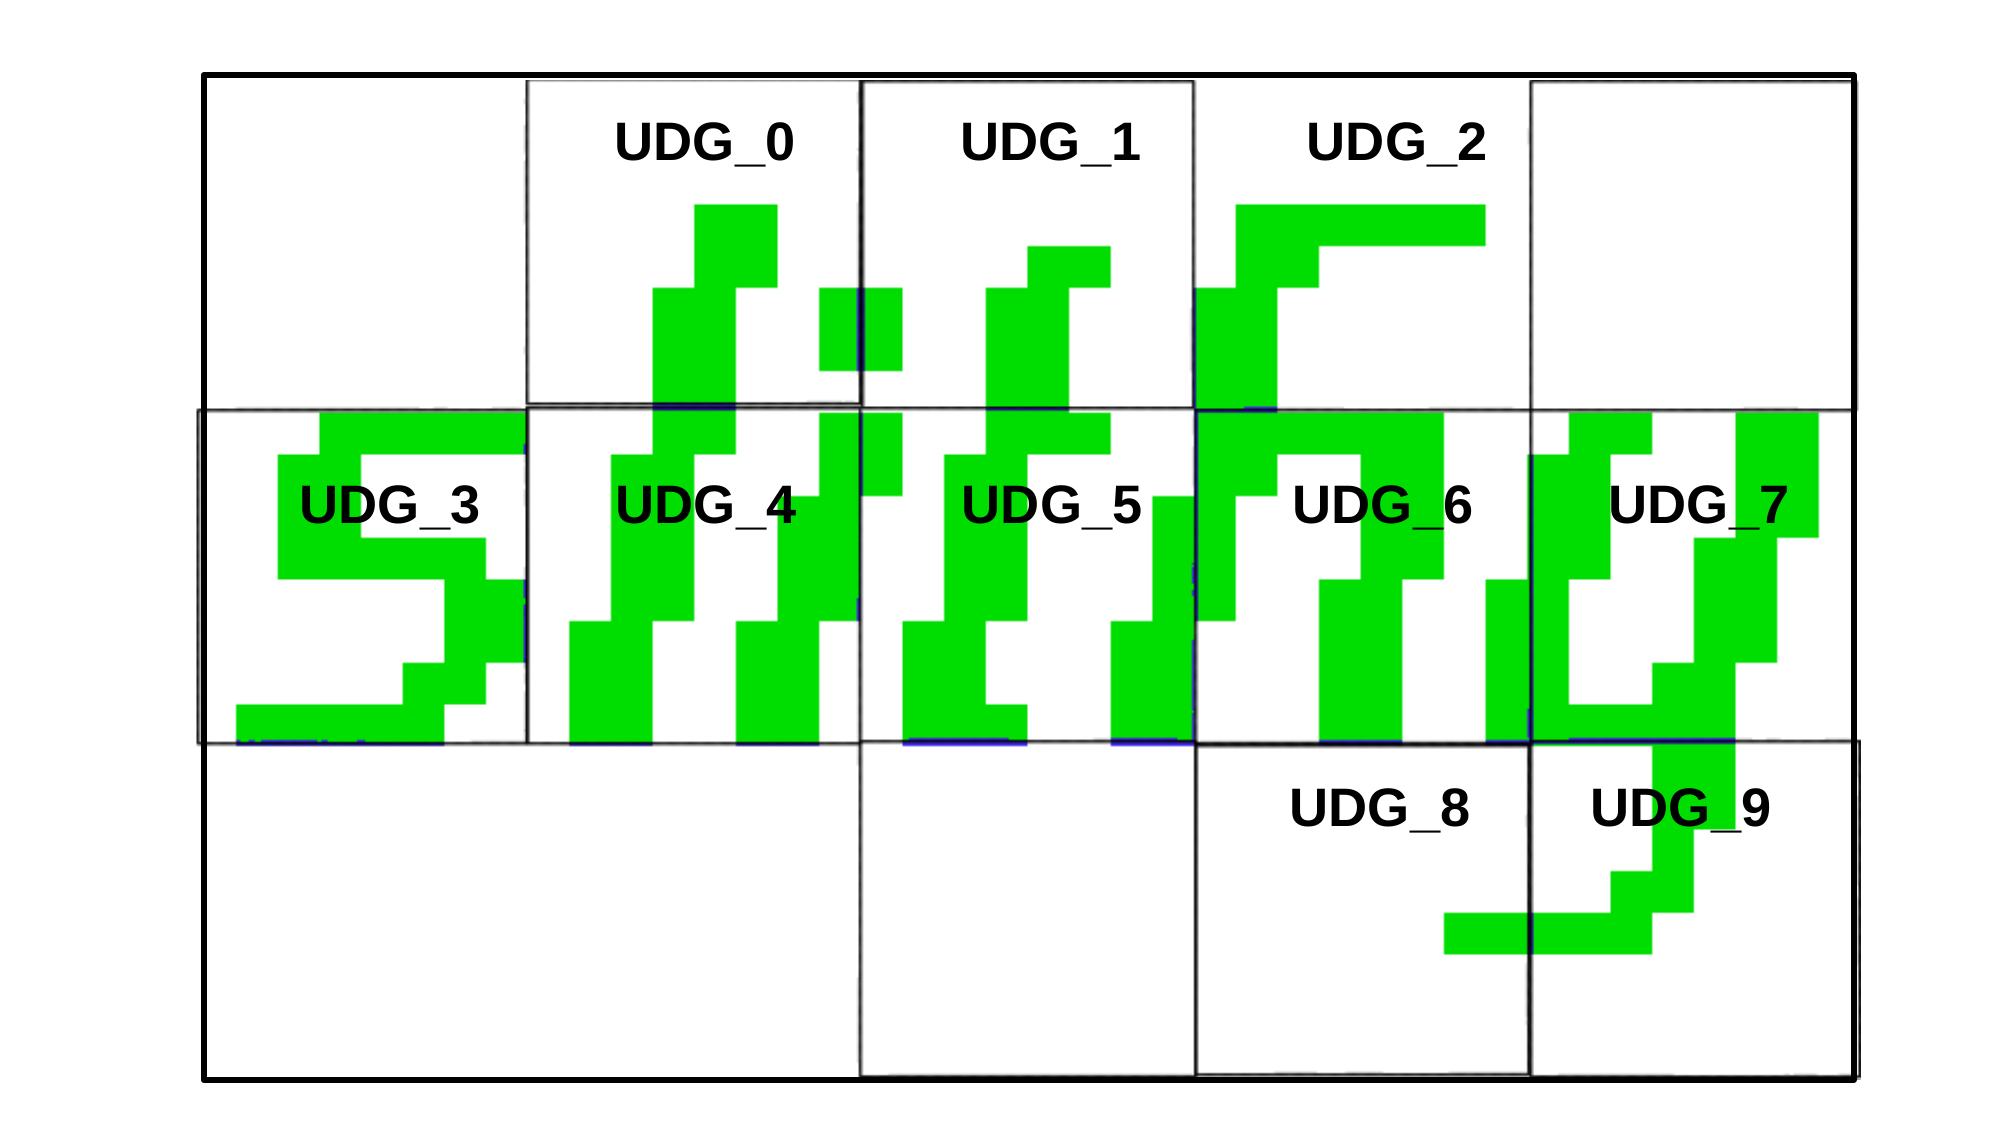

UDG_0 UDG_1 UDG_2
 UDG_3 UDG_4 UDG_5 UDG_6 UDG_7
 UDG_8 UDG_9